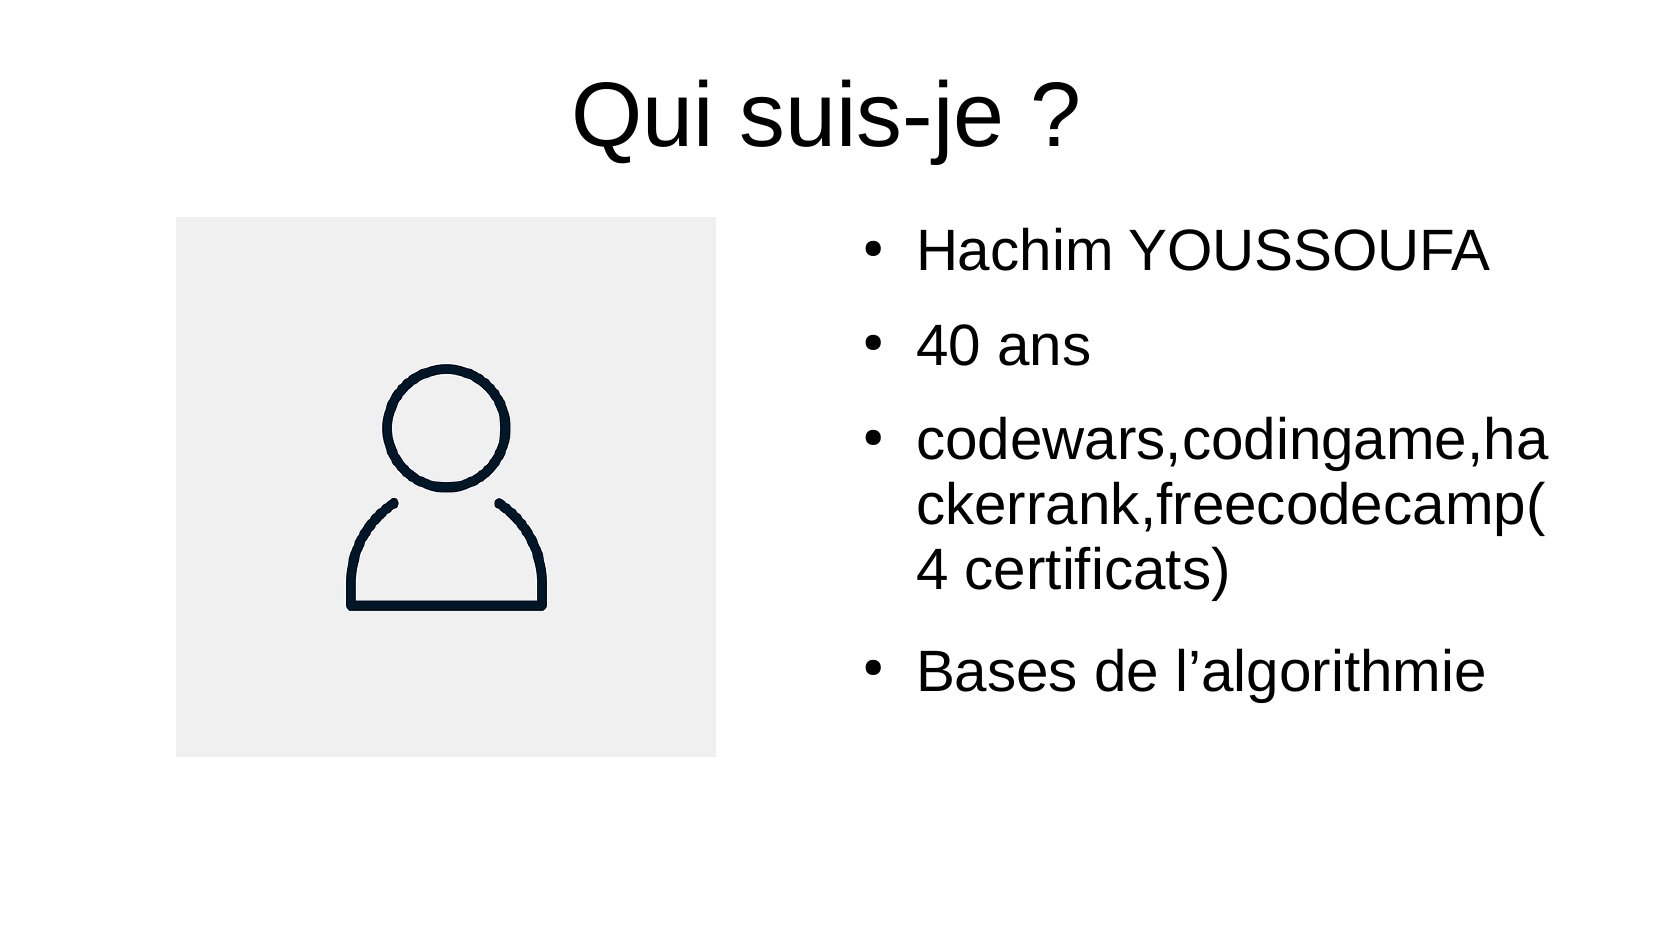

# Qui suis-je ?
Hachim YOUSSOUFA
40 ans
codewars,codingame,hackerrank,freecodecamp(4 certificats)
Bases de l’algorithmie